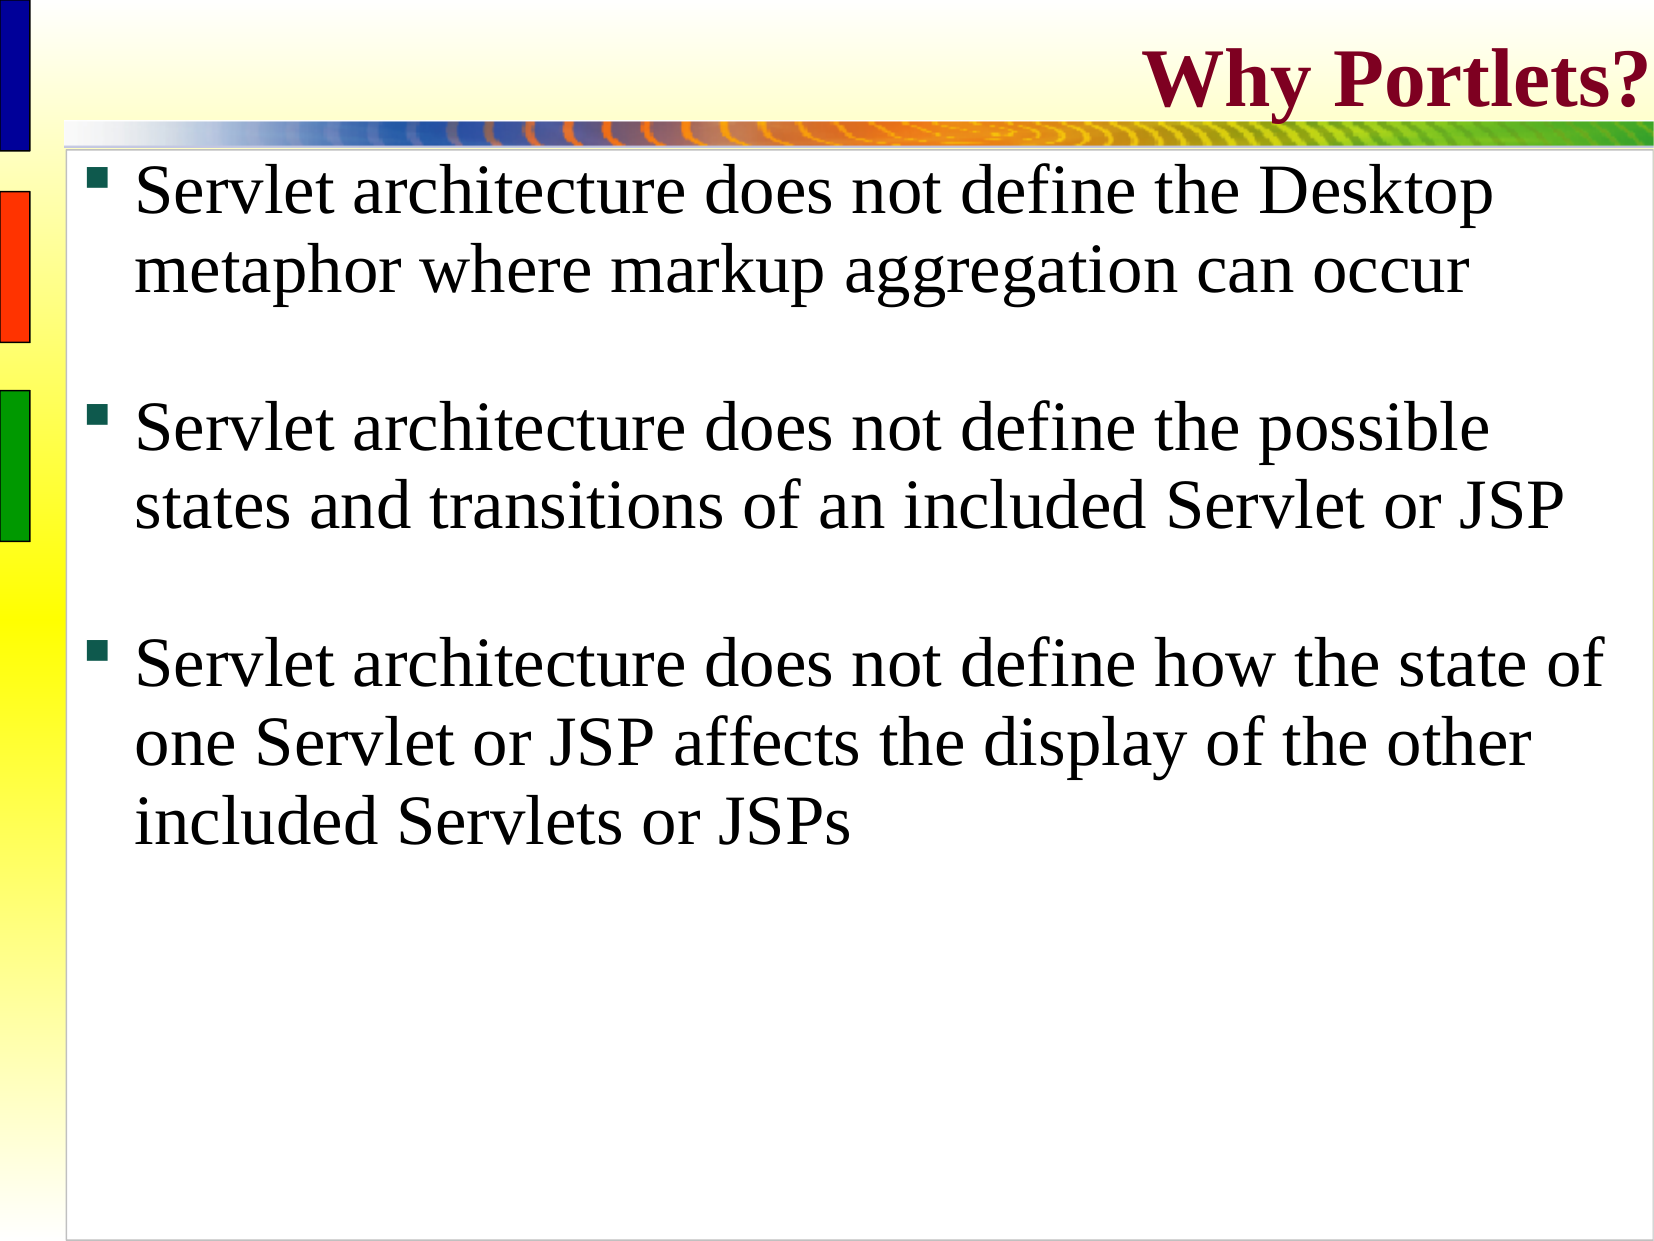

# Why Portlets?
Servlet architecture does not define the Desktop metaphor where markup aggregation can occur
Servlet architecture does not define the possible states and transitions of an included Servlet or JSP
Servlet architecture does not define how the state of one Servlet or JSP affects the display of the other included Servlets or JSPs